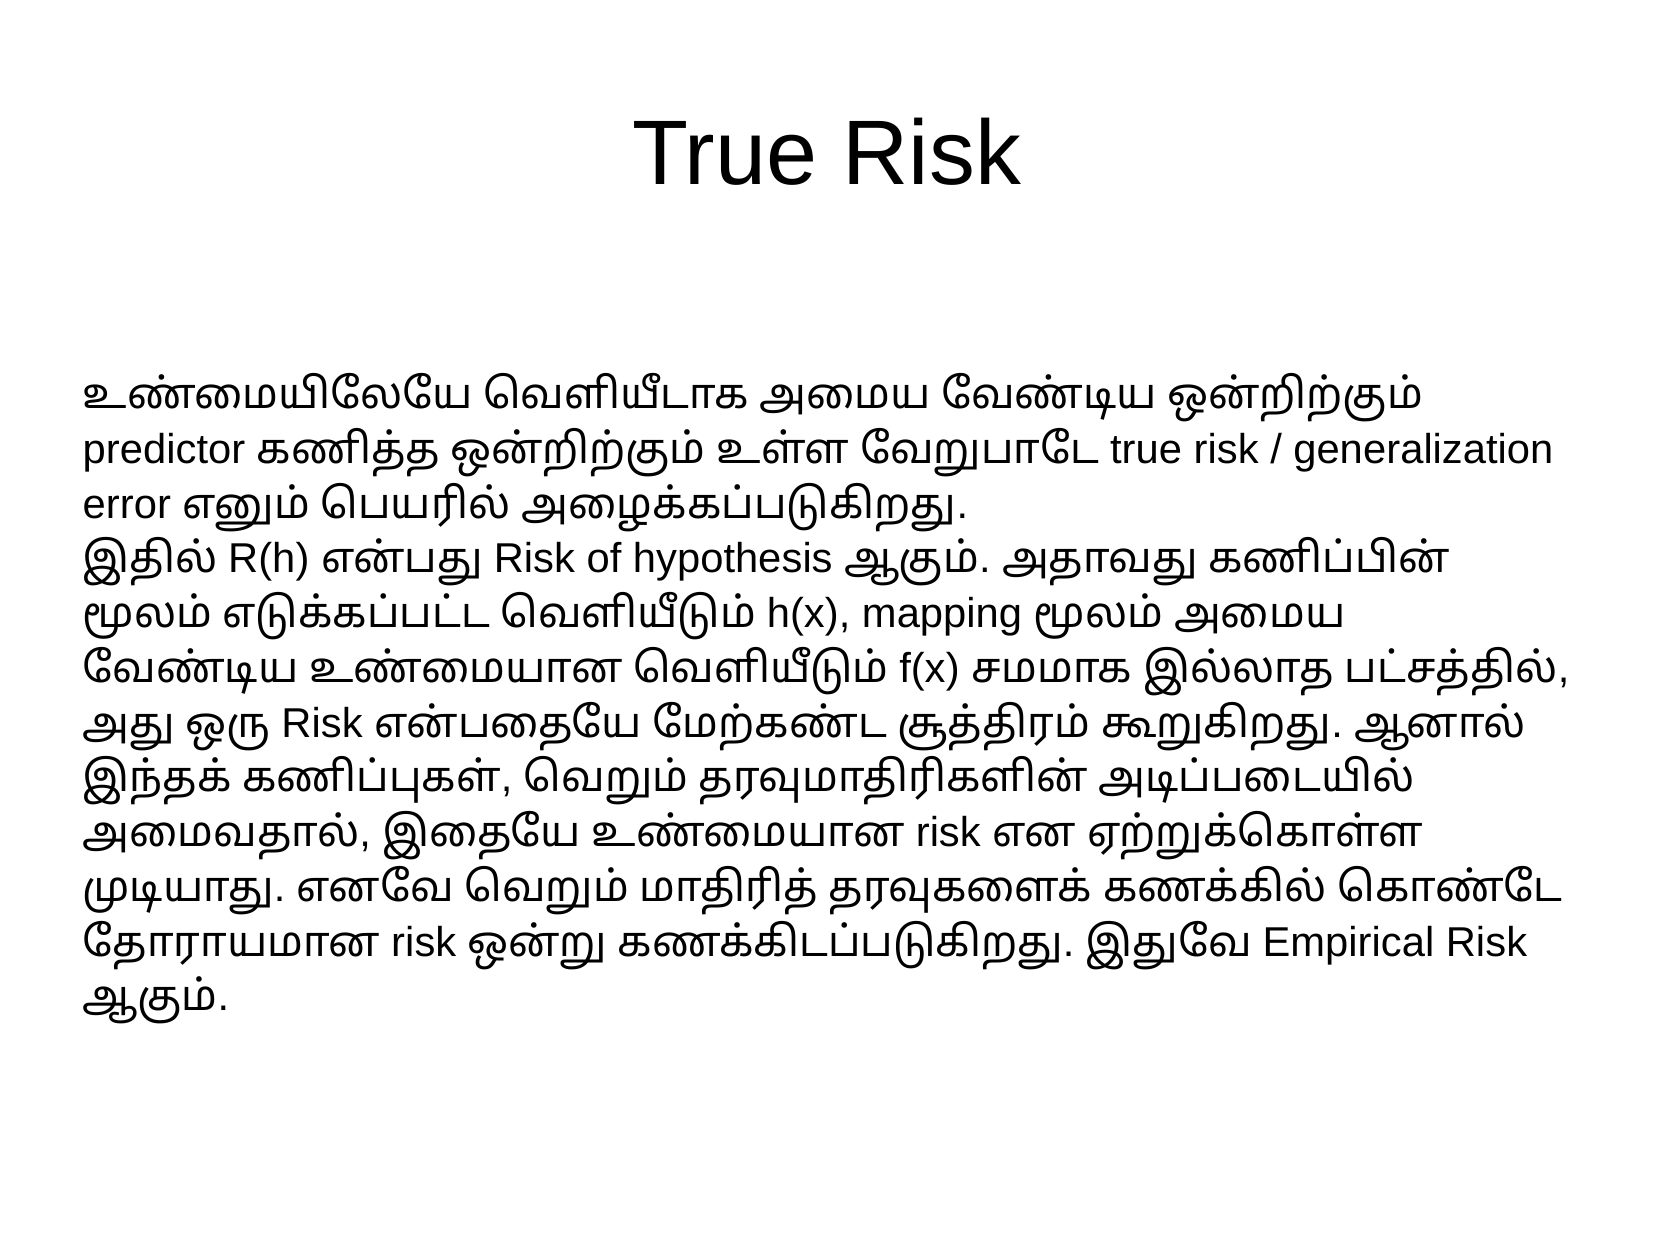

# True Risk
உண்மையிலேயே வெளியீடாக அமைய வேண்டிய ஒன்றிற்கும் predictor கணித்த ஒன்றிற்கும் உள்ள வேறுபாடே true risk / generalization error எனும் பெயரில் அழைக்கப்படுகிறது.
இதில் R(h) என்பது Risk of hypothesis ஆகும். அதாவது கணிப்பின் மூலம் எடுக்கப்பட்ட வெளியீடும் h(x), mapping மூலம் அமைய வேண்டிய உண்மையான வெளியீடும் f(x) சமமாக இல்லாத பட்சத்தில், அது ஒரு Risk என்பதையே மேற்கண்ட சூத்திரம் கூறுகிறது. ஆனால் இந்தக் கணிப்புகள், வெறும் தரவுமாதிரிகளின் அடிப்படையில் அமைவதால், இதையே உண்மையான risk என ஏற்றுக்கொள்ள முடியாது. எனவே வெறும் மாதிரித் தரவுகளைக் கணக்கில் கொண்டே தோராயமான risk ஒன்று கணக்கிடப்படுகிறது. இதுவே Empirical Risk ஆகும்.